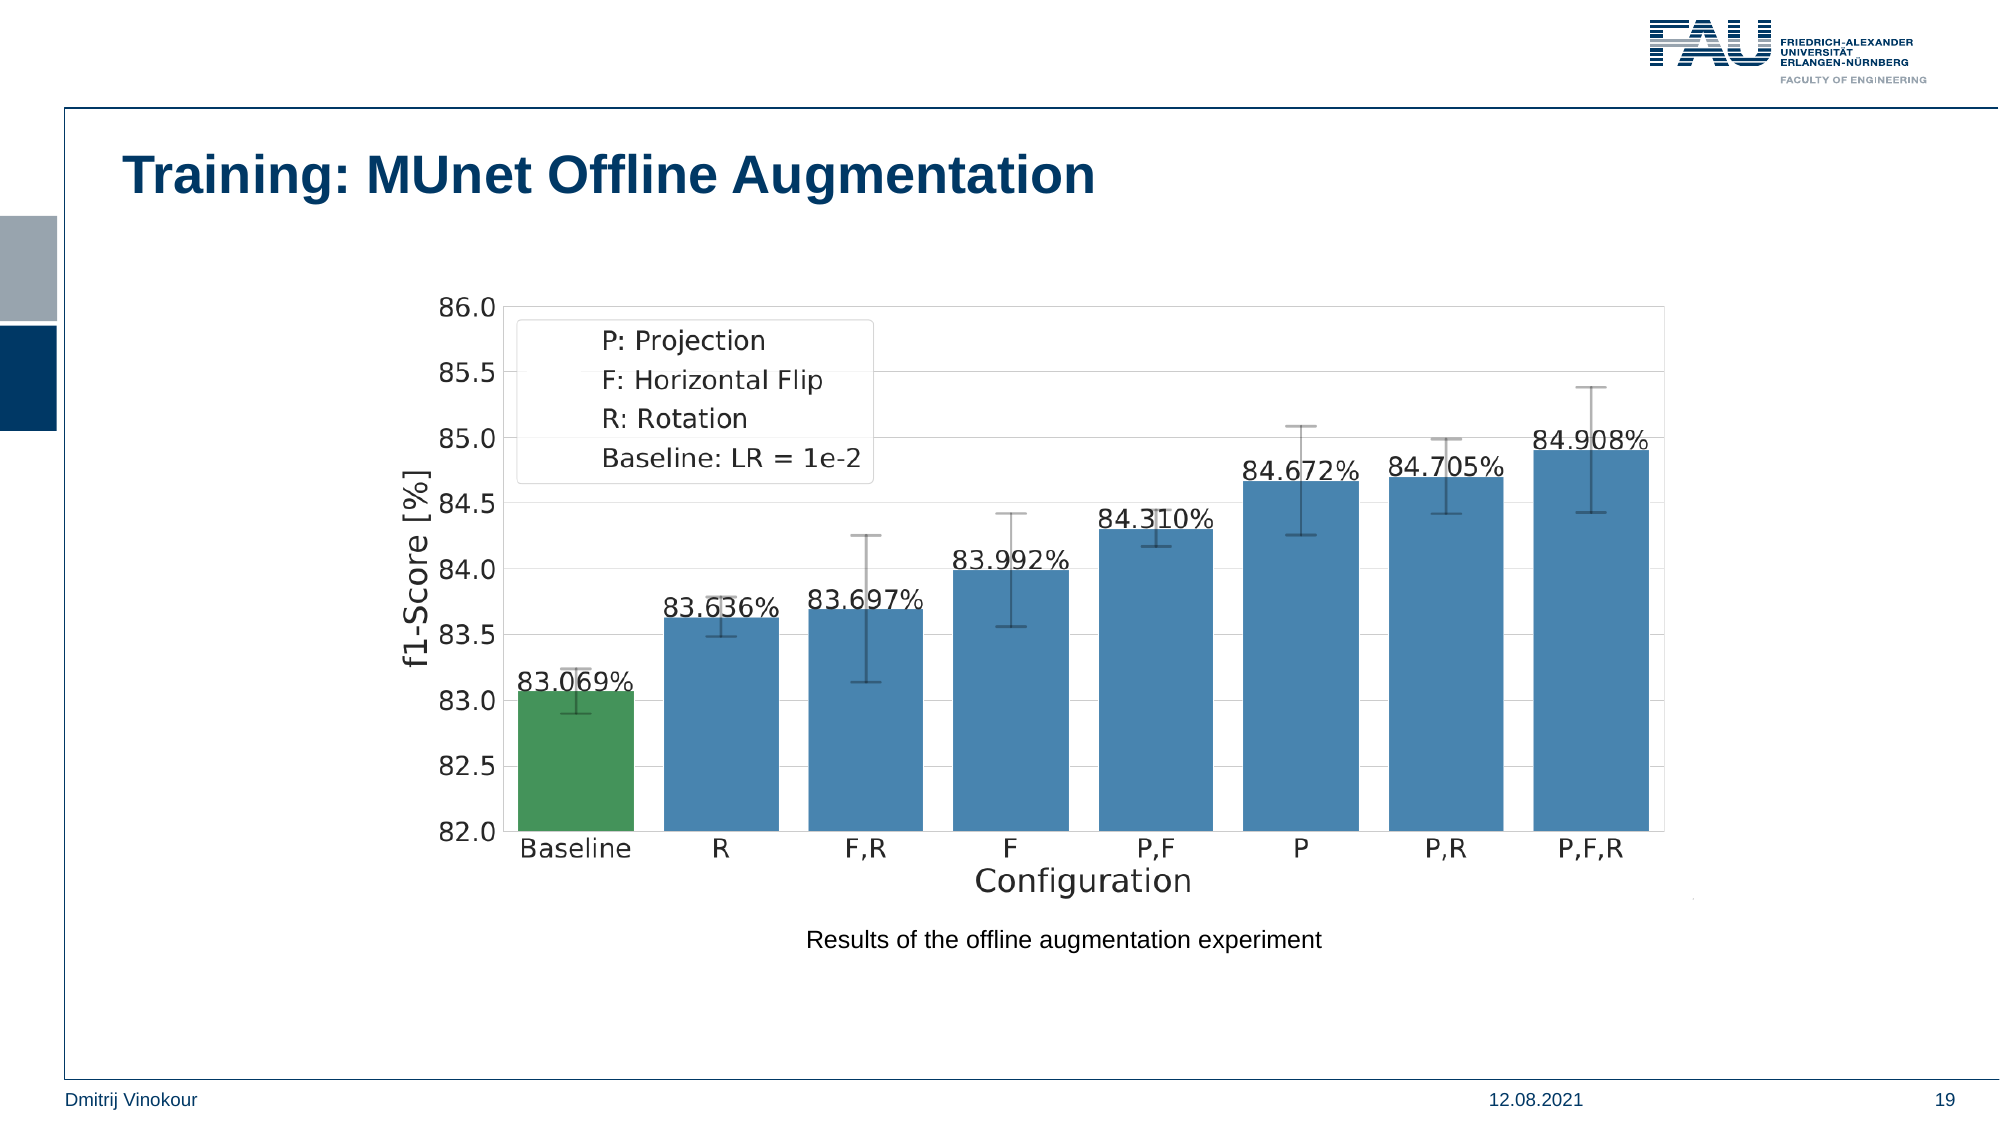

Training: MUnet Offline Augmentation
Results of the offline augmentation experiment
12.08.2021
Dmitrij Vinokour